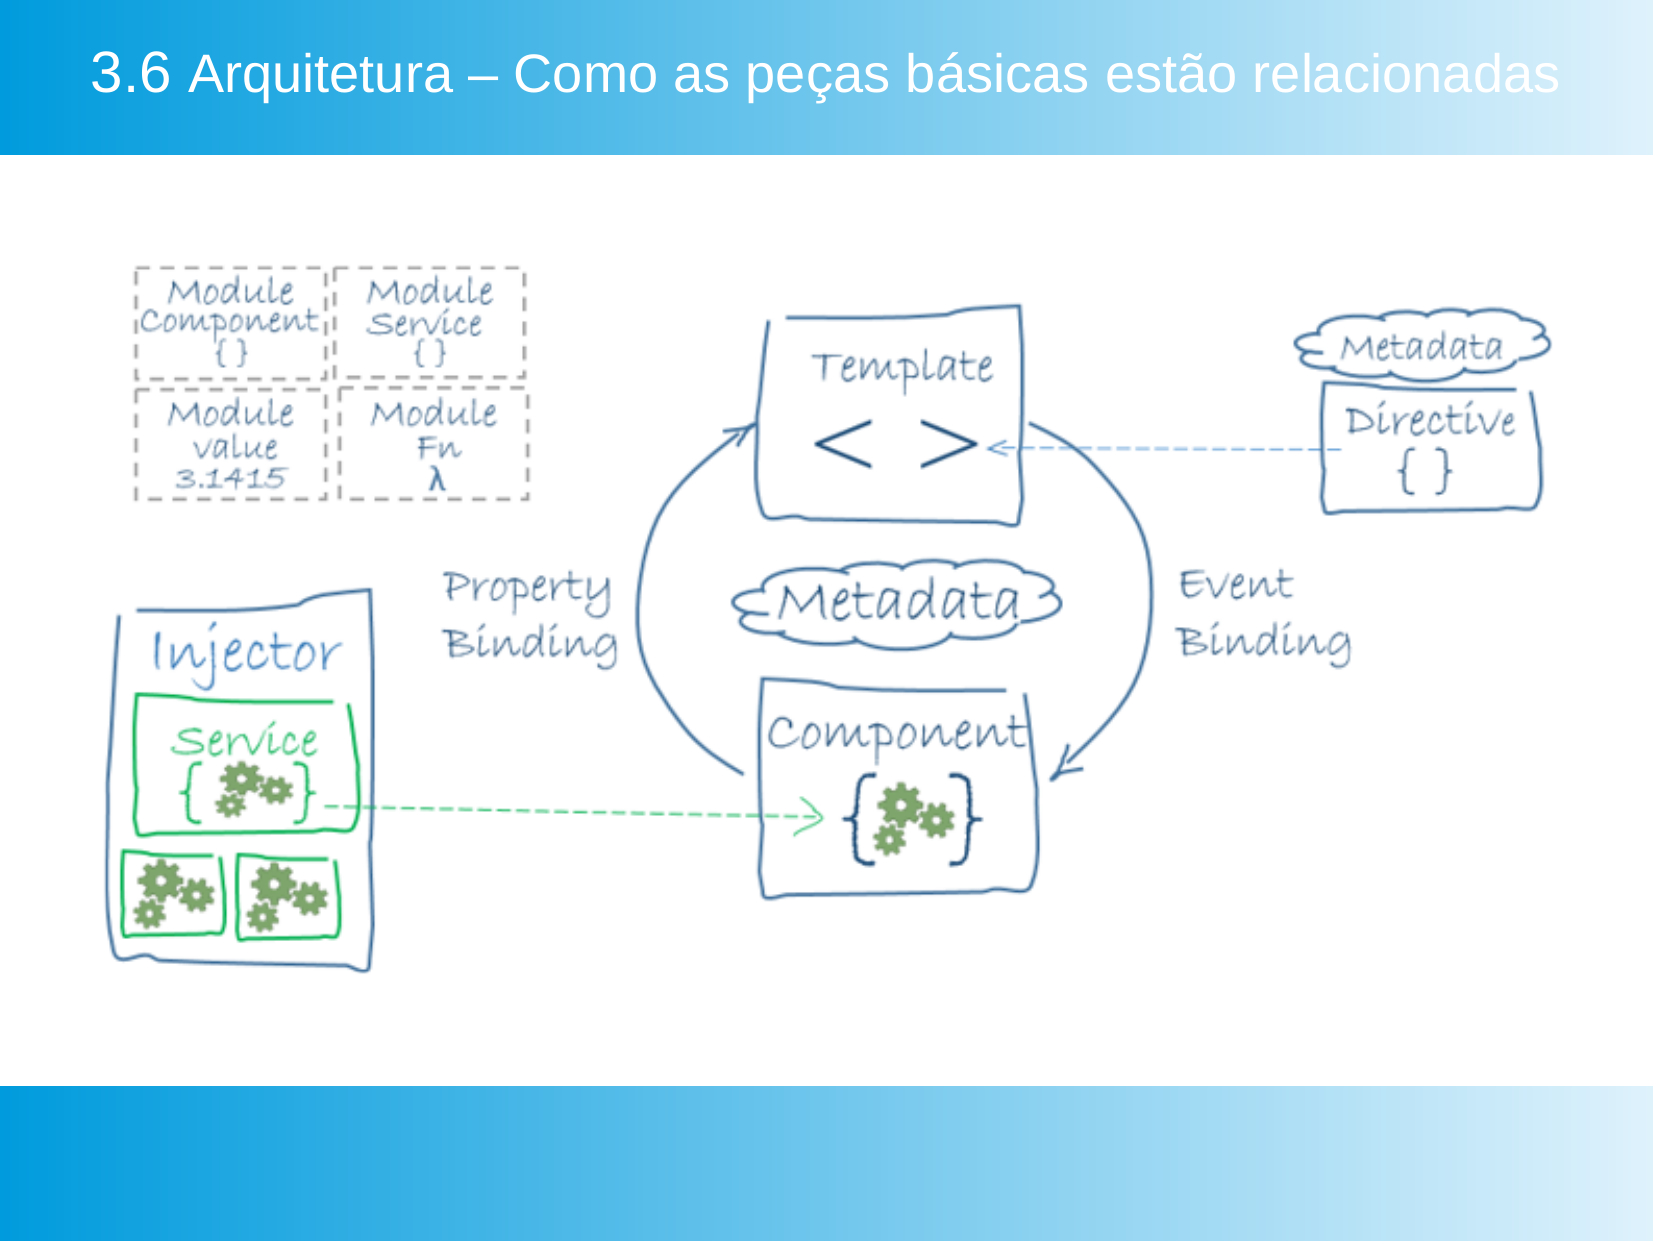

# 3.6 Arquitetura – Como as peças básicas estão relacionadas